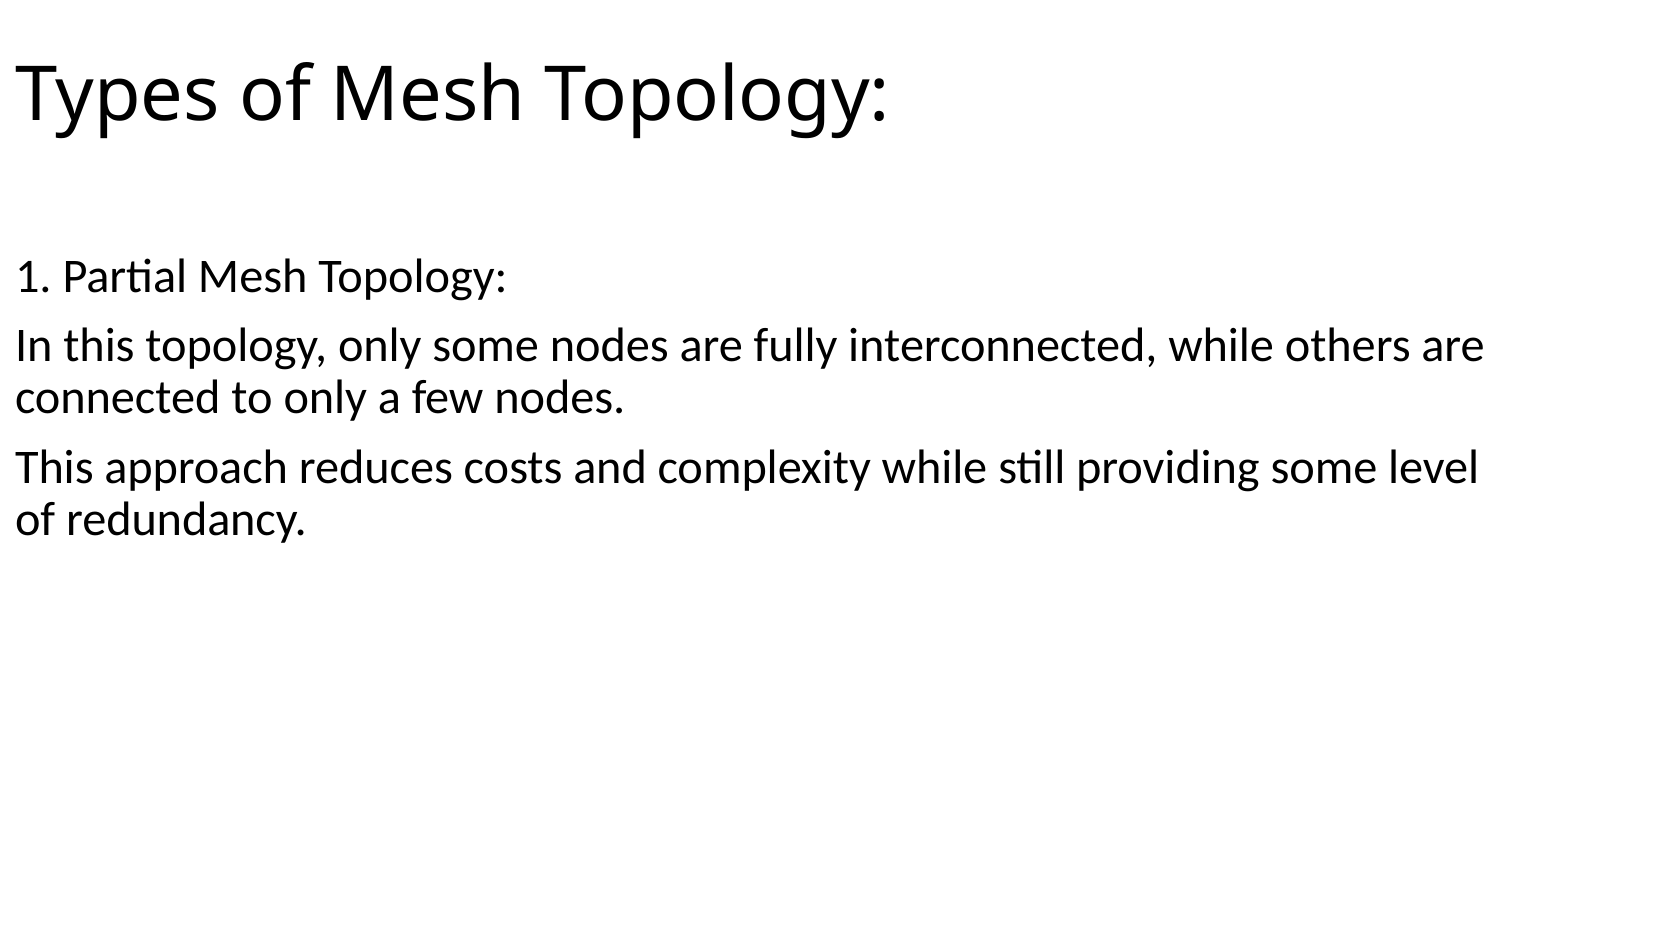

# Types of Mesh Topology:
1. Partial Mesh Topology:
In this topology, only some nodes are fully interconnected, while others are connected to only a few nodes.
This approach reduces costs and complexity while still providing some level of redundancy.